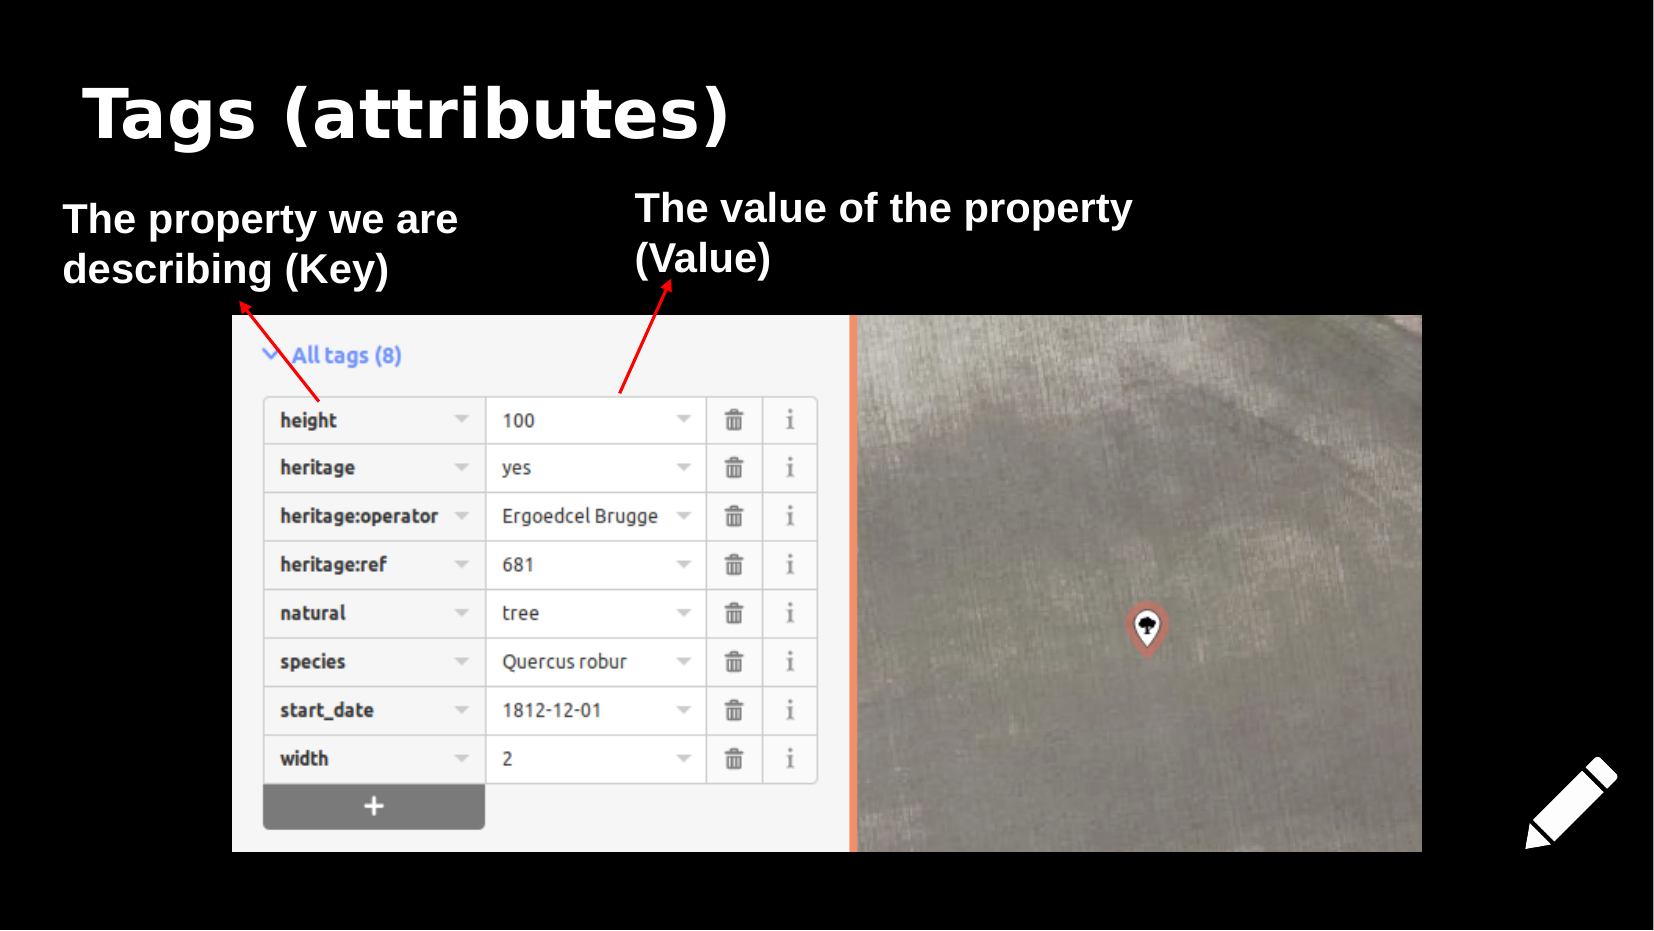

# Tags (attributes)
The value of the property
(Value)
The property we are describing (Key)